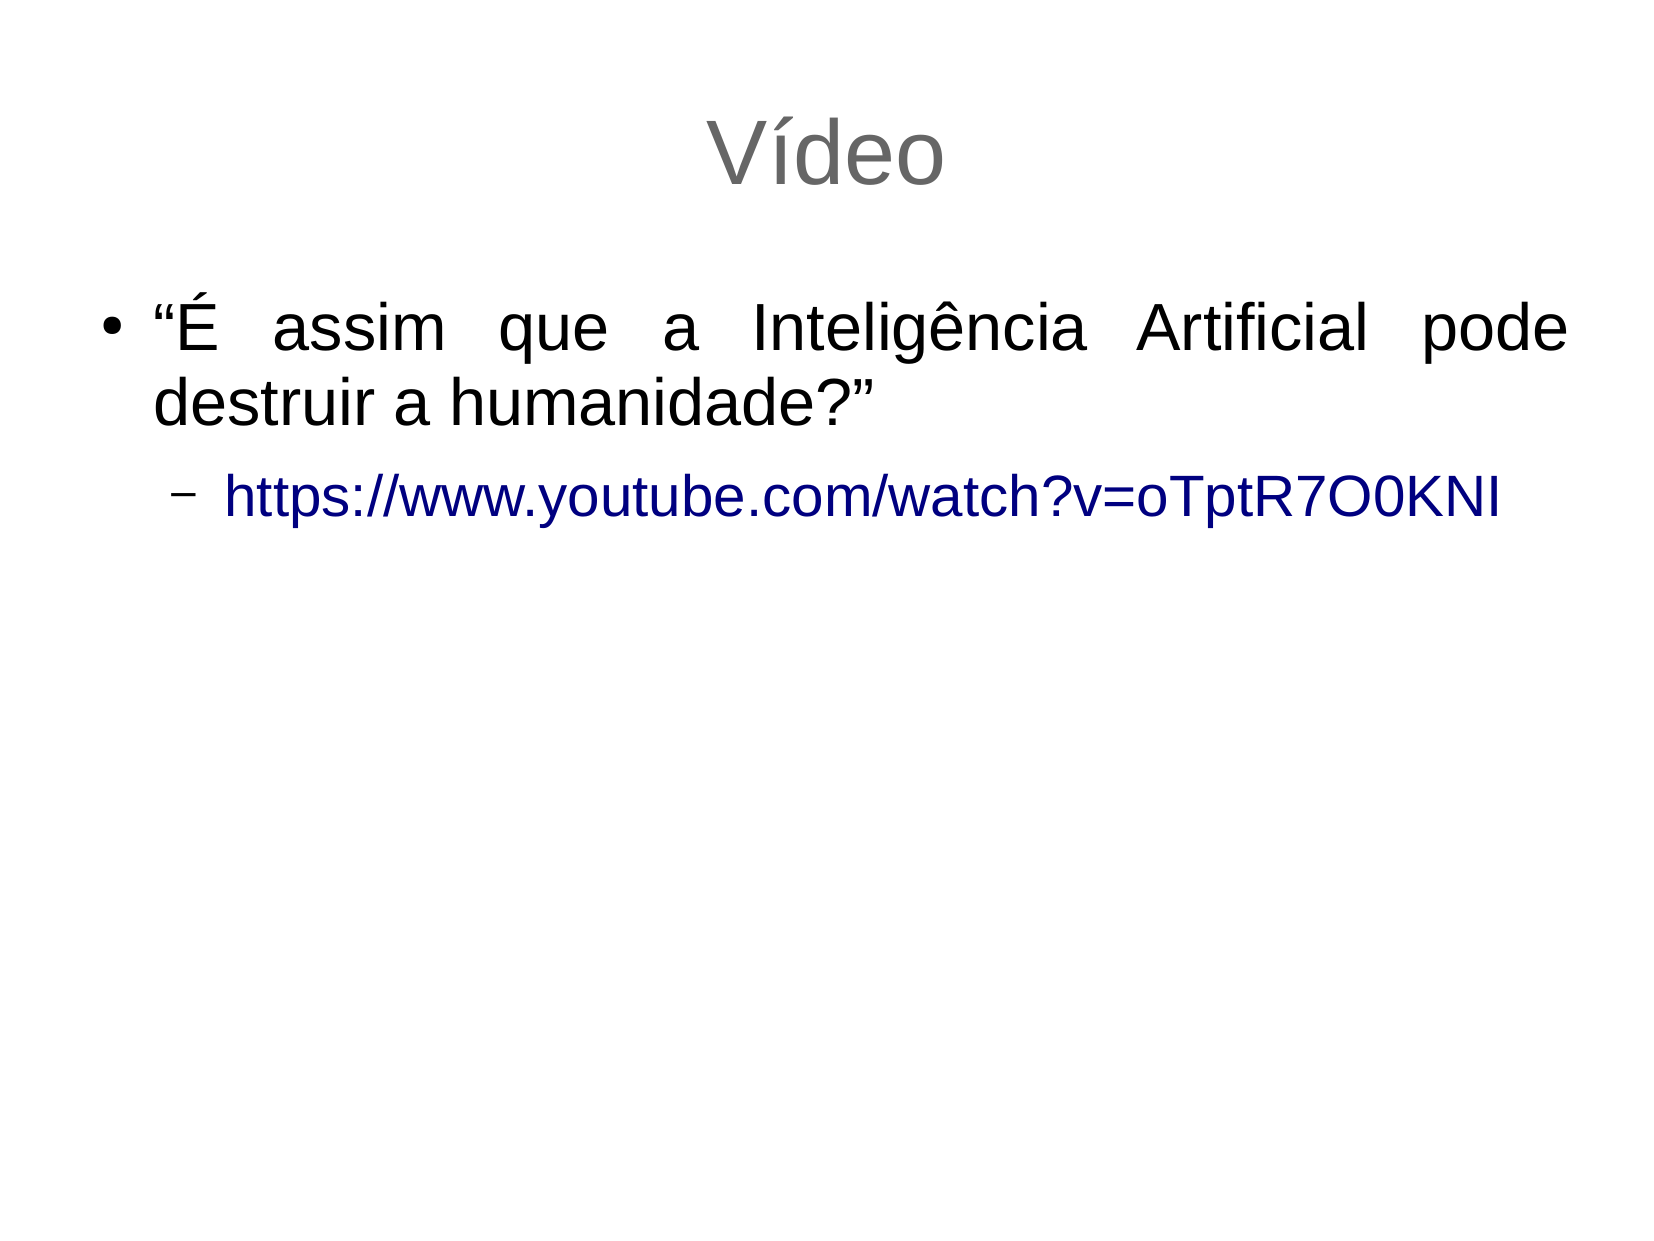

# Vídeo
“É assim que a Inteligência Artificial pode destruir a humanidade?”
https://www.youtube.com/watch?v=oTptR7O0KNI